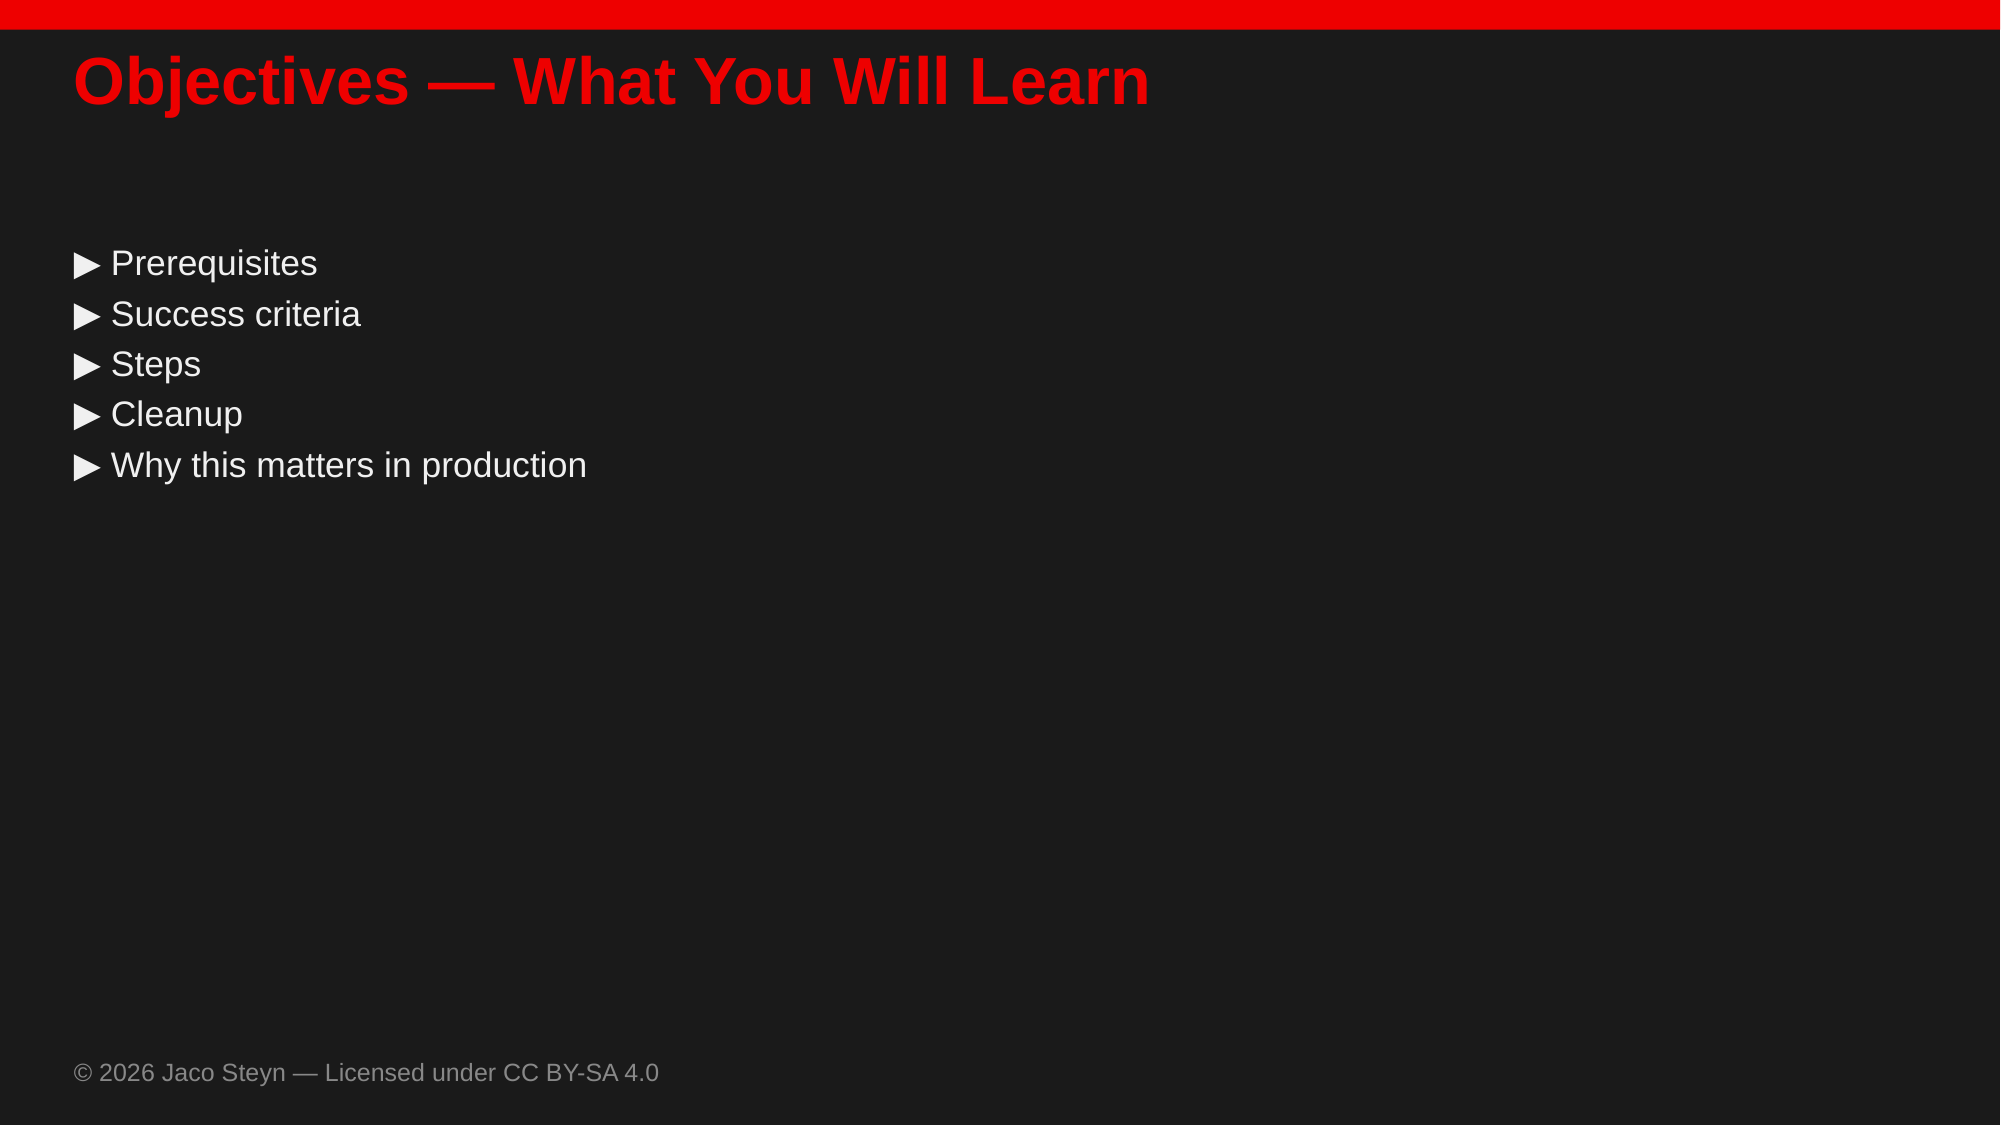

Objectives — What You Will Learn
▶ Prerequisites
▶ Success criteria
▶ Steps
▶ Cleanup
▶ Why this matters in production
© 2026 Jaco Steyn — Licensed under CC BY-SA 4.0